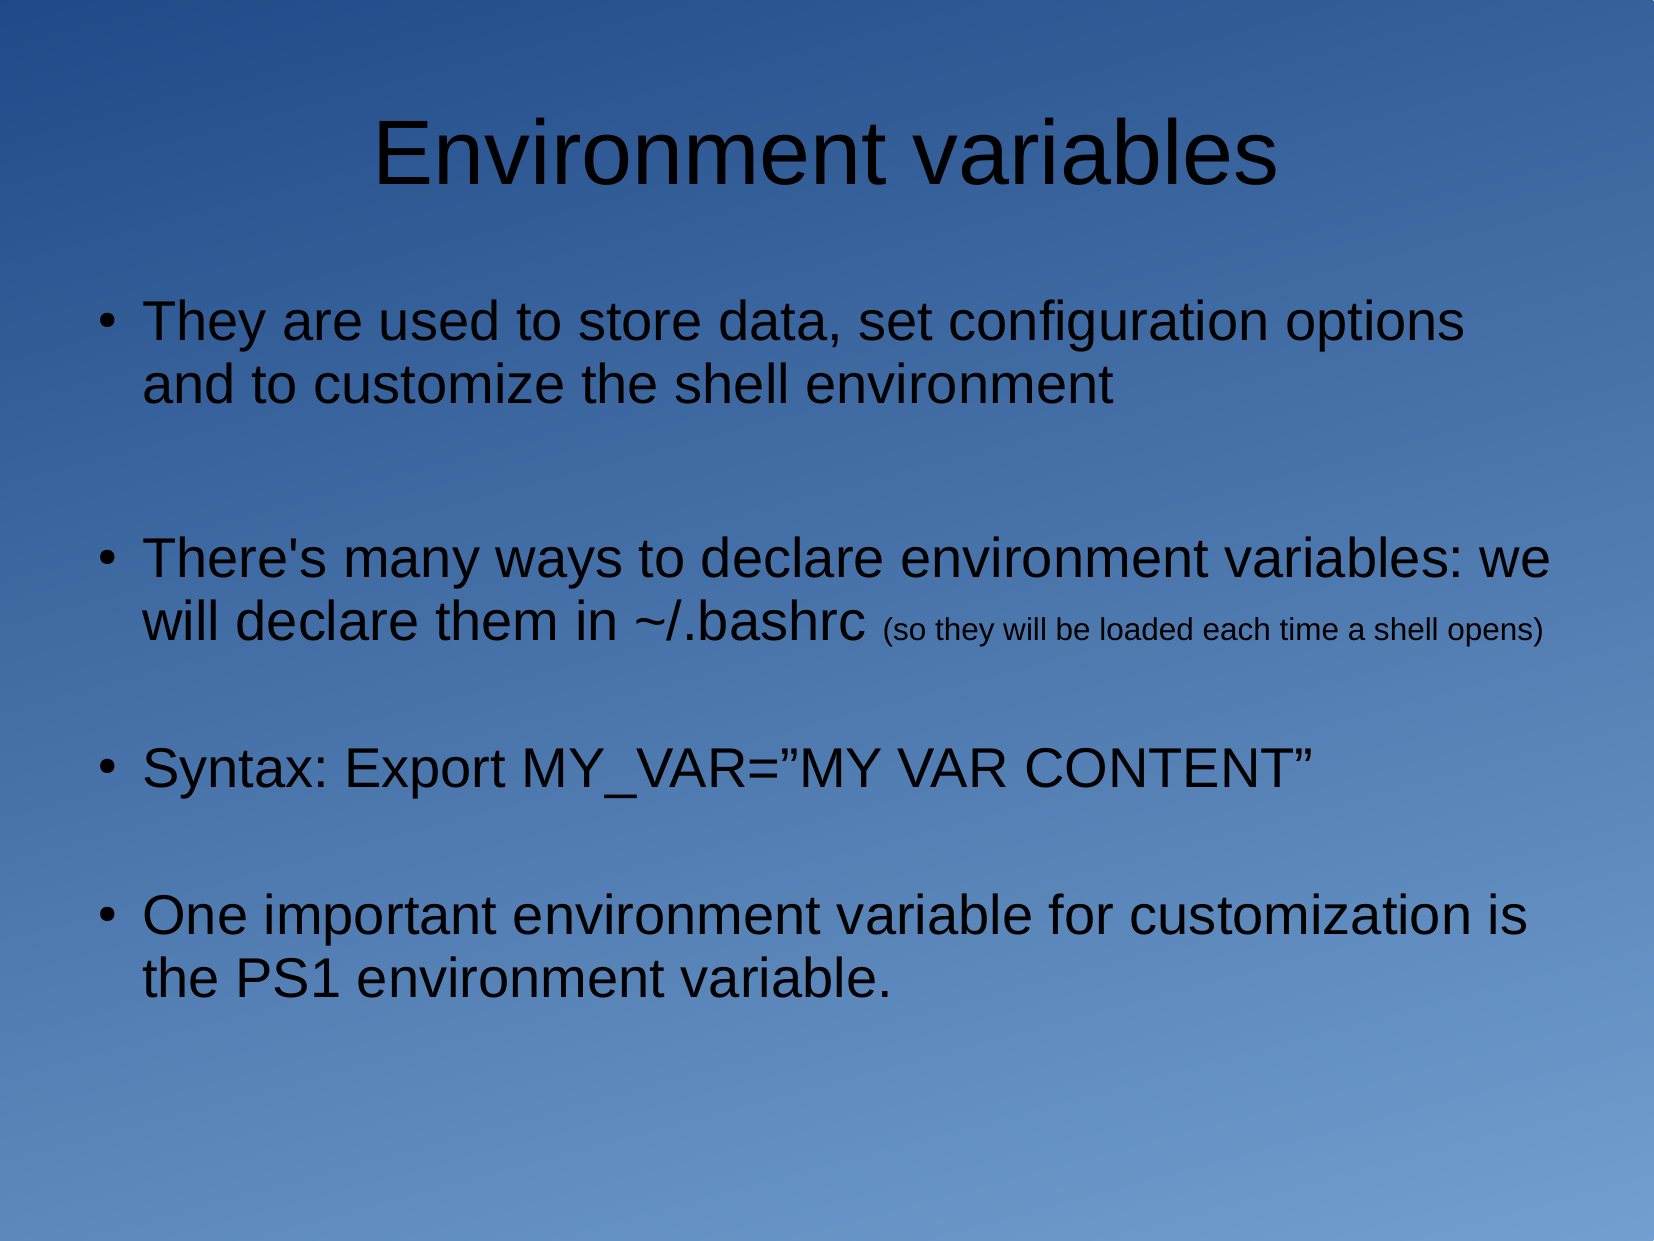

# Environment variables
They are used to store data, set configuration options and to customize the shell environment
There's many ways to declare environment variables: we will declare them in ~/.bashrc (so they will be loaded each time a shell opens)
Syntax: Export MY_VAR=”MY VAR CONTENT”
One important environment variable for customization is the PS1 environment variable.